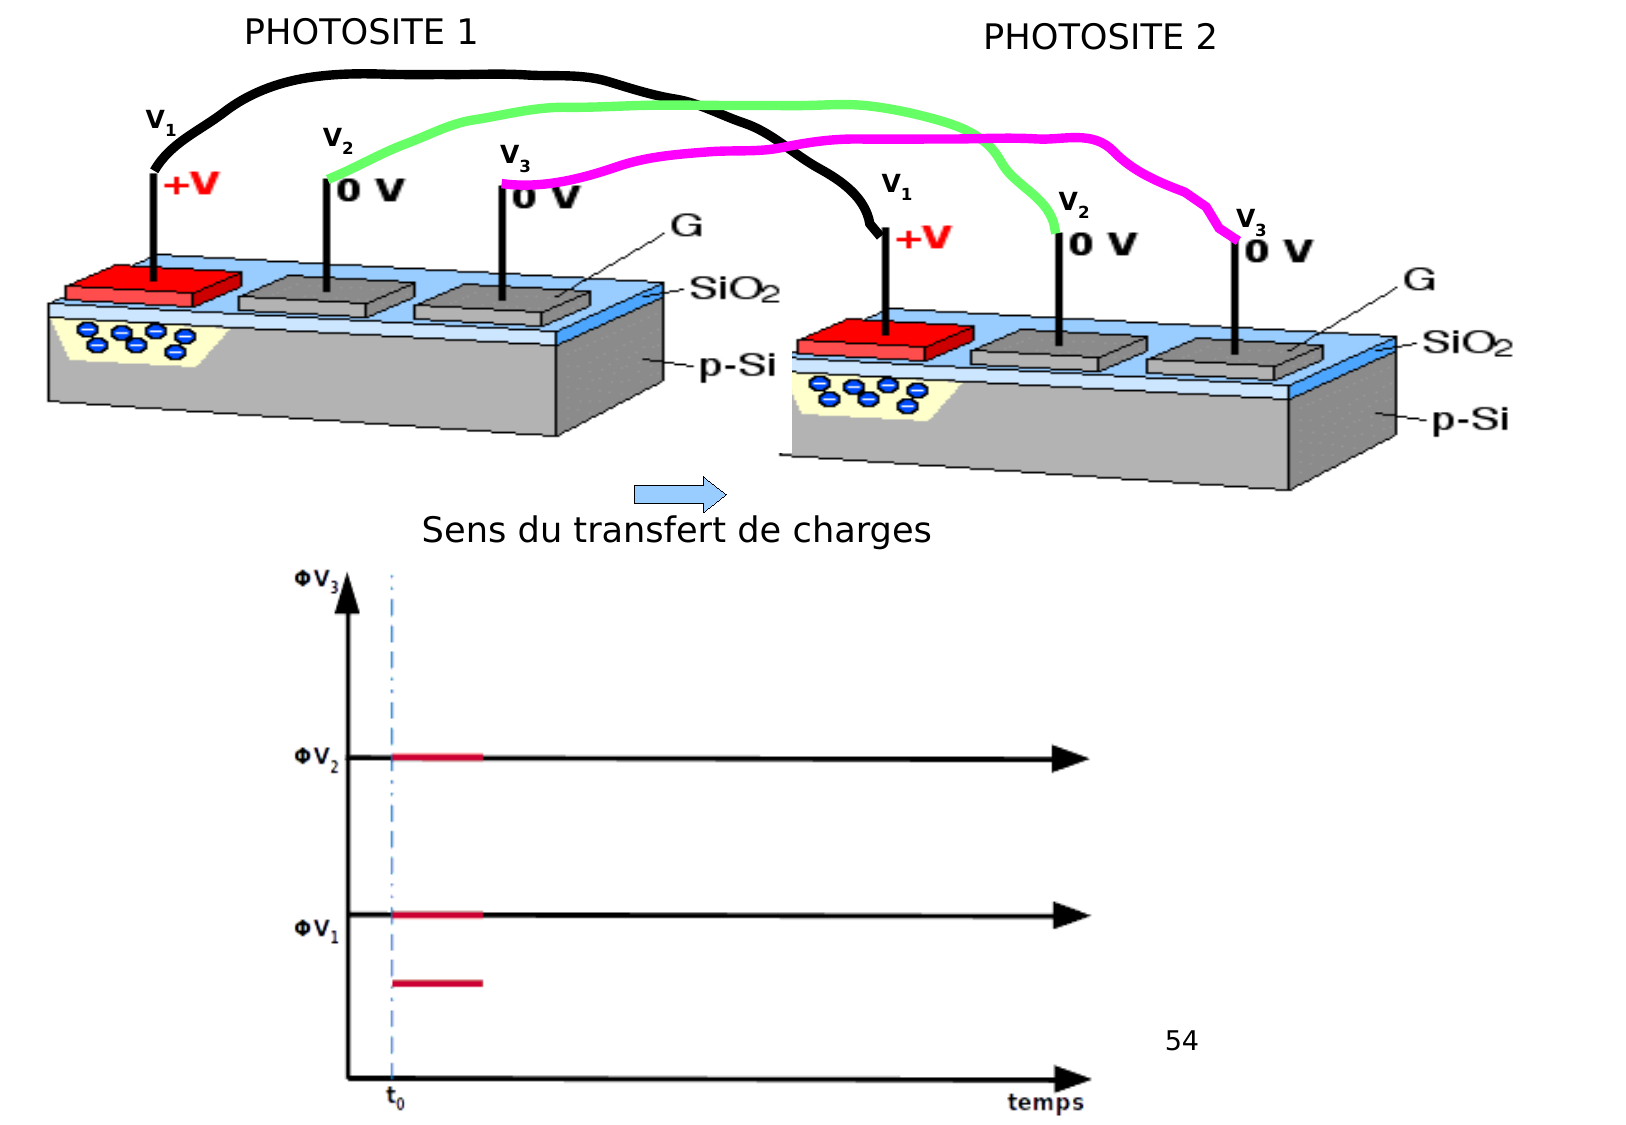

PHOTOSITE 1
PHOTOSITE 2
V1
V2
V3
V1
V2
V3
Sens du transfert de charges
23